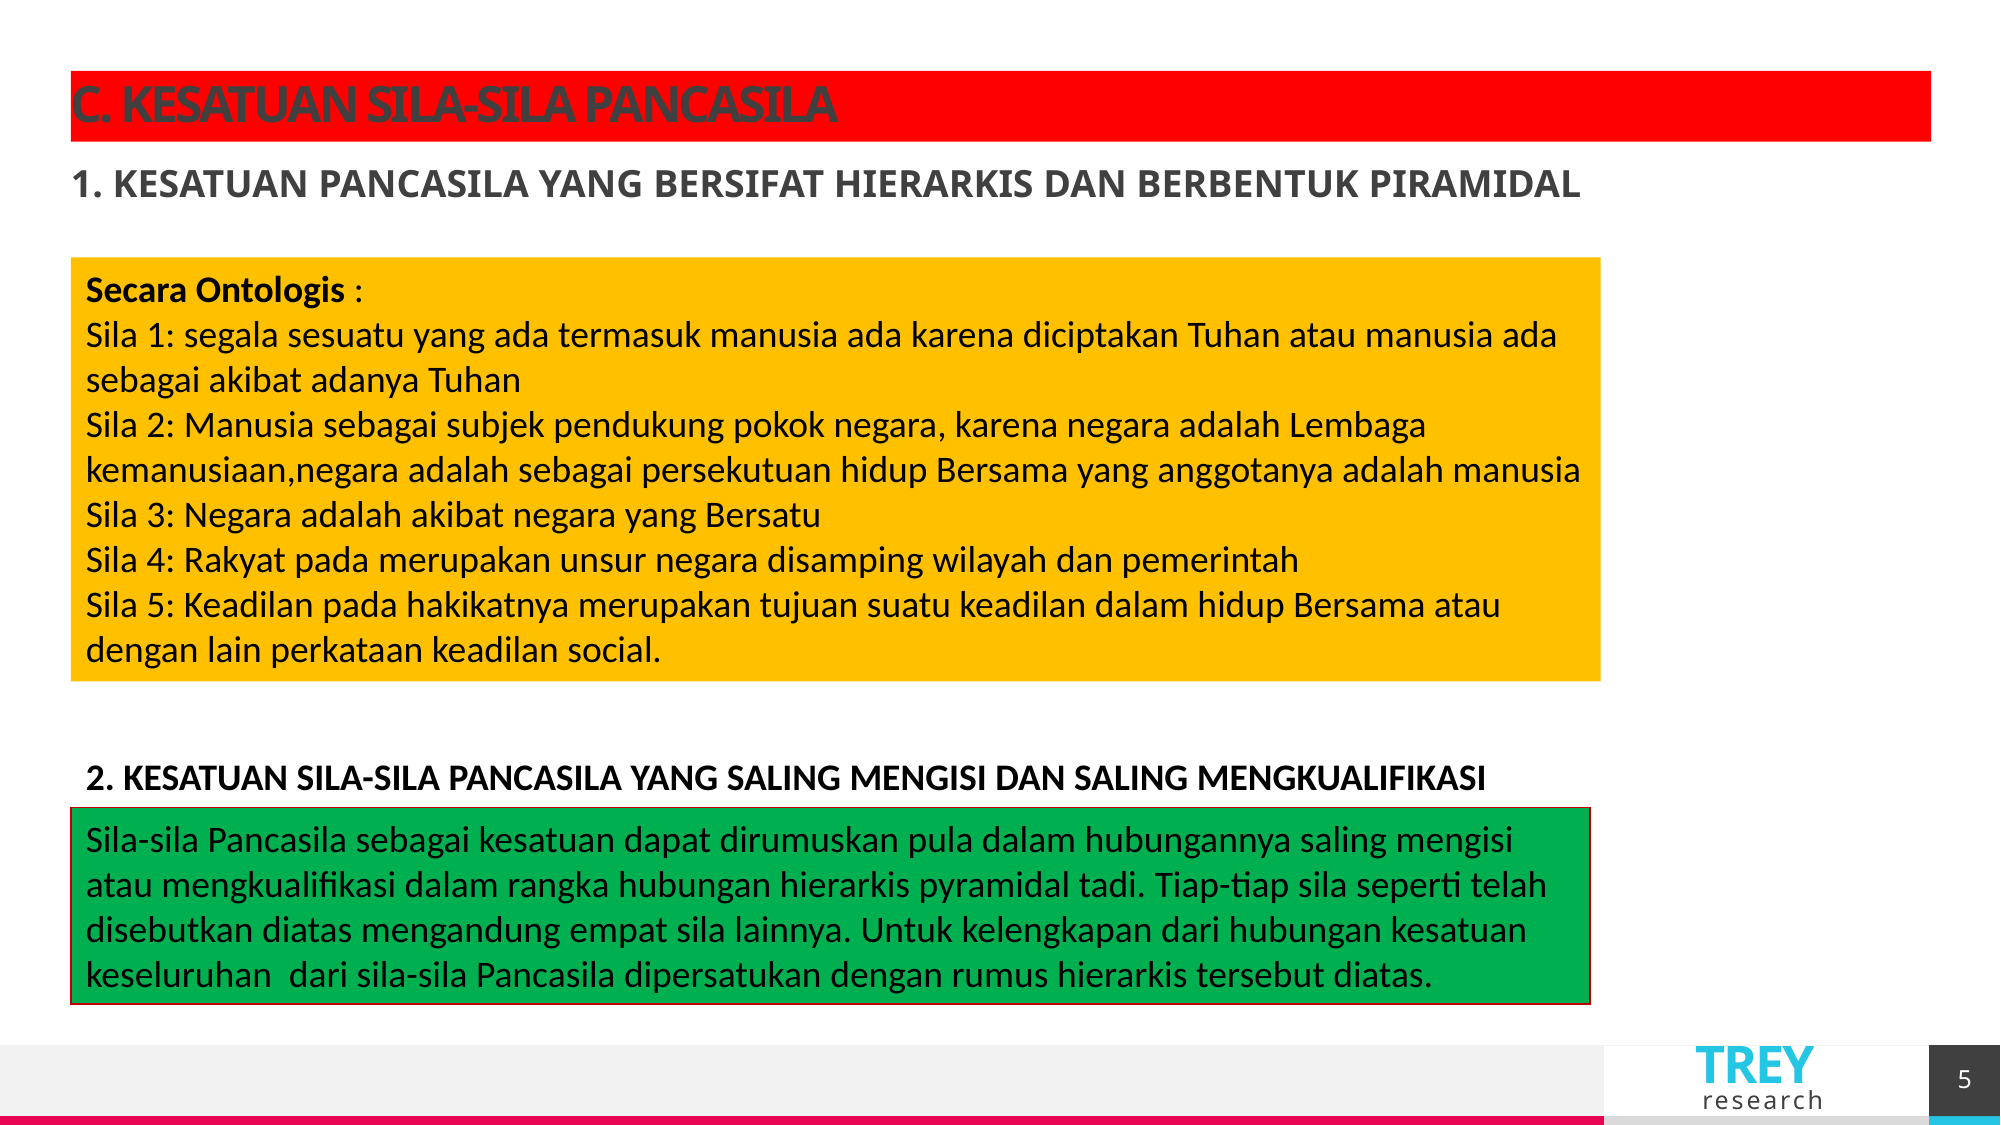

# C. KESATUAN SILA-SILA PANCASILA
1. KESATUAN PANCASILA YANG BERSIFAT HIERARKIS DAN BERBENTUK PIRAMIDAL
Secara Ontologis :
Sila 1: segala sesuatu yang ada termasuk manusia ada karena diciptakan Tuhan atau manusia ada sebagai akibat adanya Tuhan
Sila 2: Manusia sebagai subjek pendukung pokok negara, karena negara adalah Lembaga kemanusiaan,negara adalah sebagai persekutuan hidup Bersama yang anggotanya adalah manusia
Sila 3: Negara adalah akibat negara yang Bersatu
Sila 4: Rakyat pada merupakan unsur negara disamping wilayah dan pemerintah
Sila 5: Keadilan pada hakikatnya merupakan tujuan suatu keadilan dalam hidup Bersama atau dengan lain perkataan keadilan social.
2. KESATUAN SILA-SILA PANCASILA YANG SALING MENGISI DAN SALING MENGKUALIFIKASI
Sila-sila Pancasila sebagai kesatuan dapat dirumuskan pula dalam hubungannya saling mengisi atau mengkualifikasi dalam rangka hubungan hierarkis pyramidal tadi. Tiap-tiap sila seperti telah disebutkan diatas mengandung empat sila lainnya. Untuk kelengkapan dari hubungan kesatuan keseluruhan dari sila-sila Pancasila dipersatukan dengan rumus hierarkis tersebut diatas.